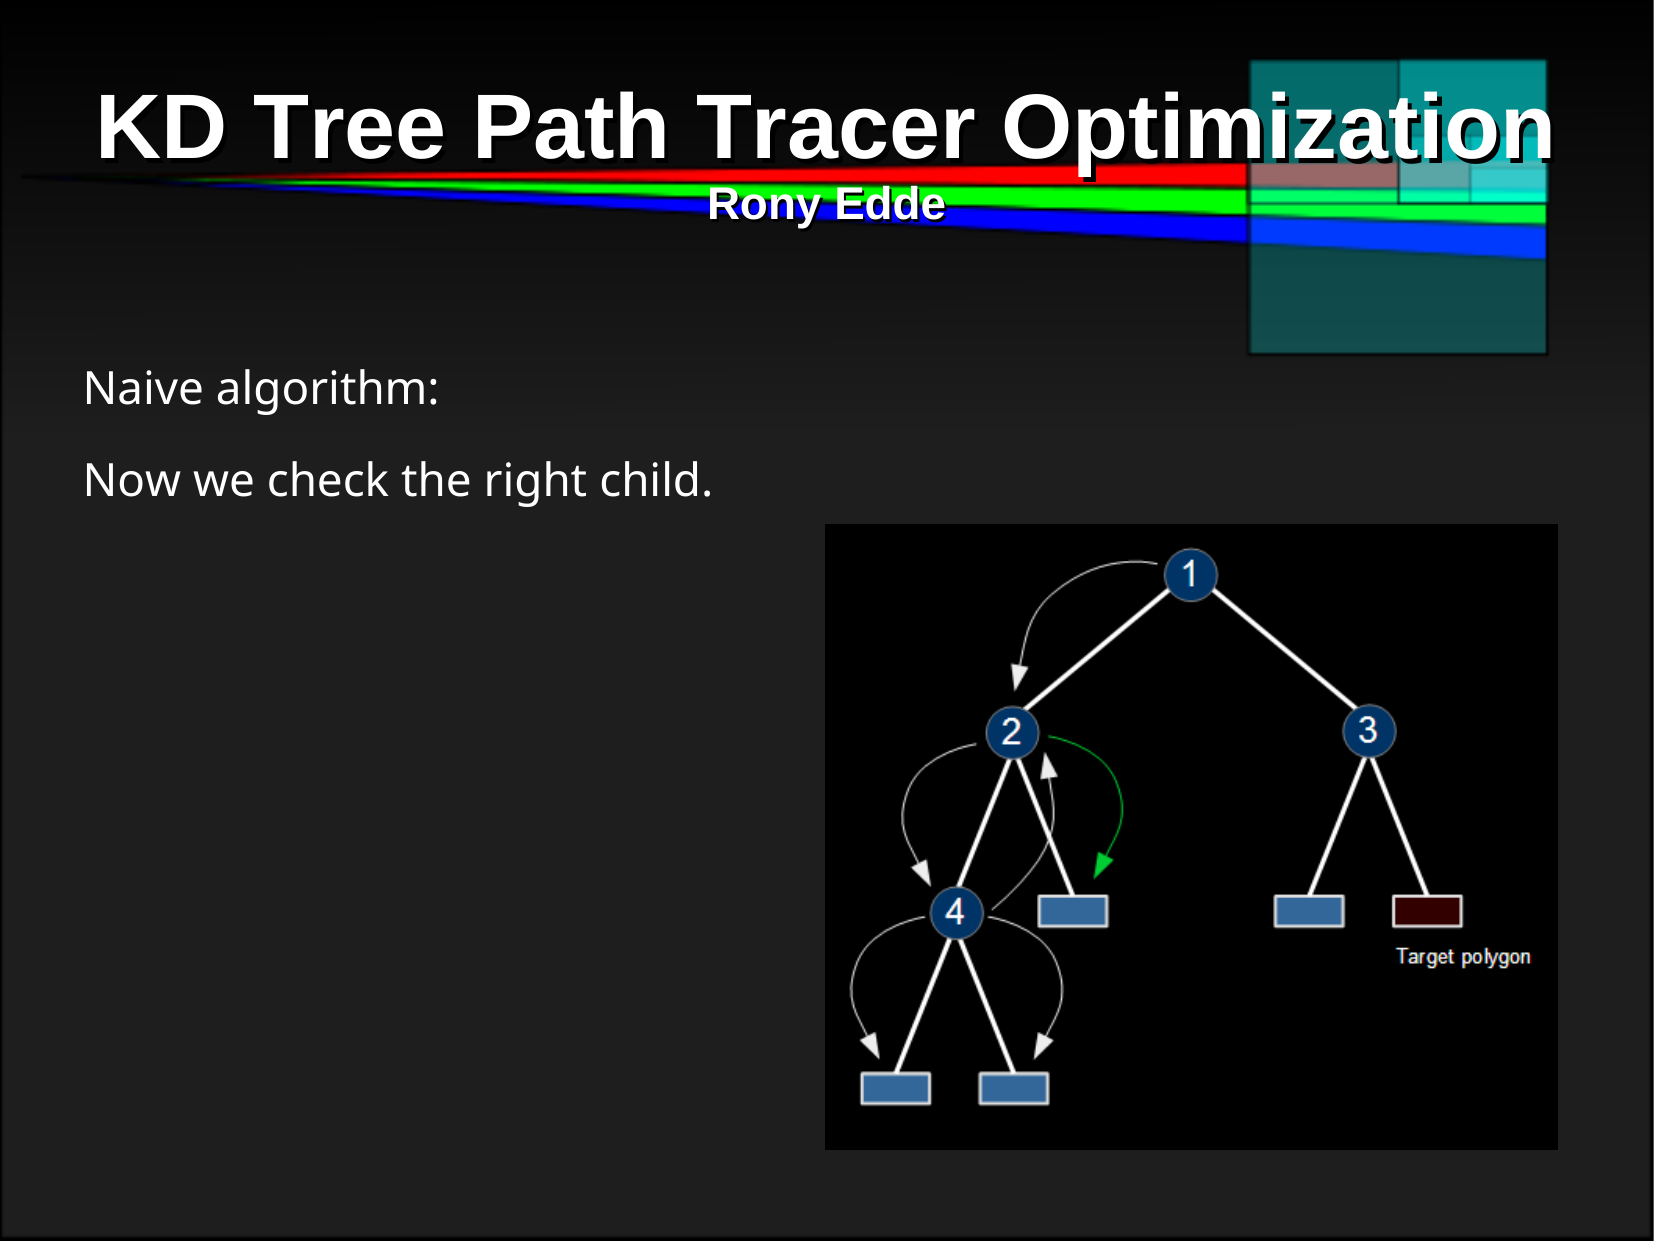

KD Tree Path Tracer Optimization
Rony Edde
# Naive algorithm:
Now we check the right child.